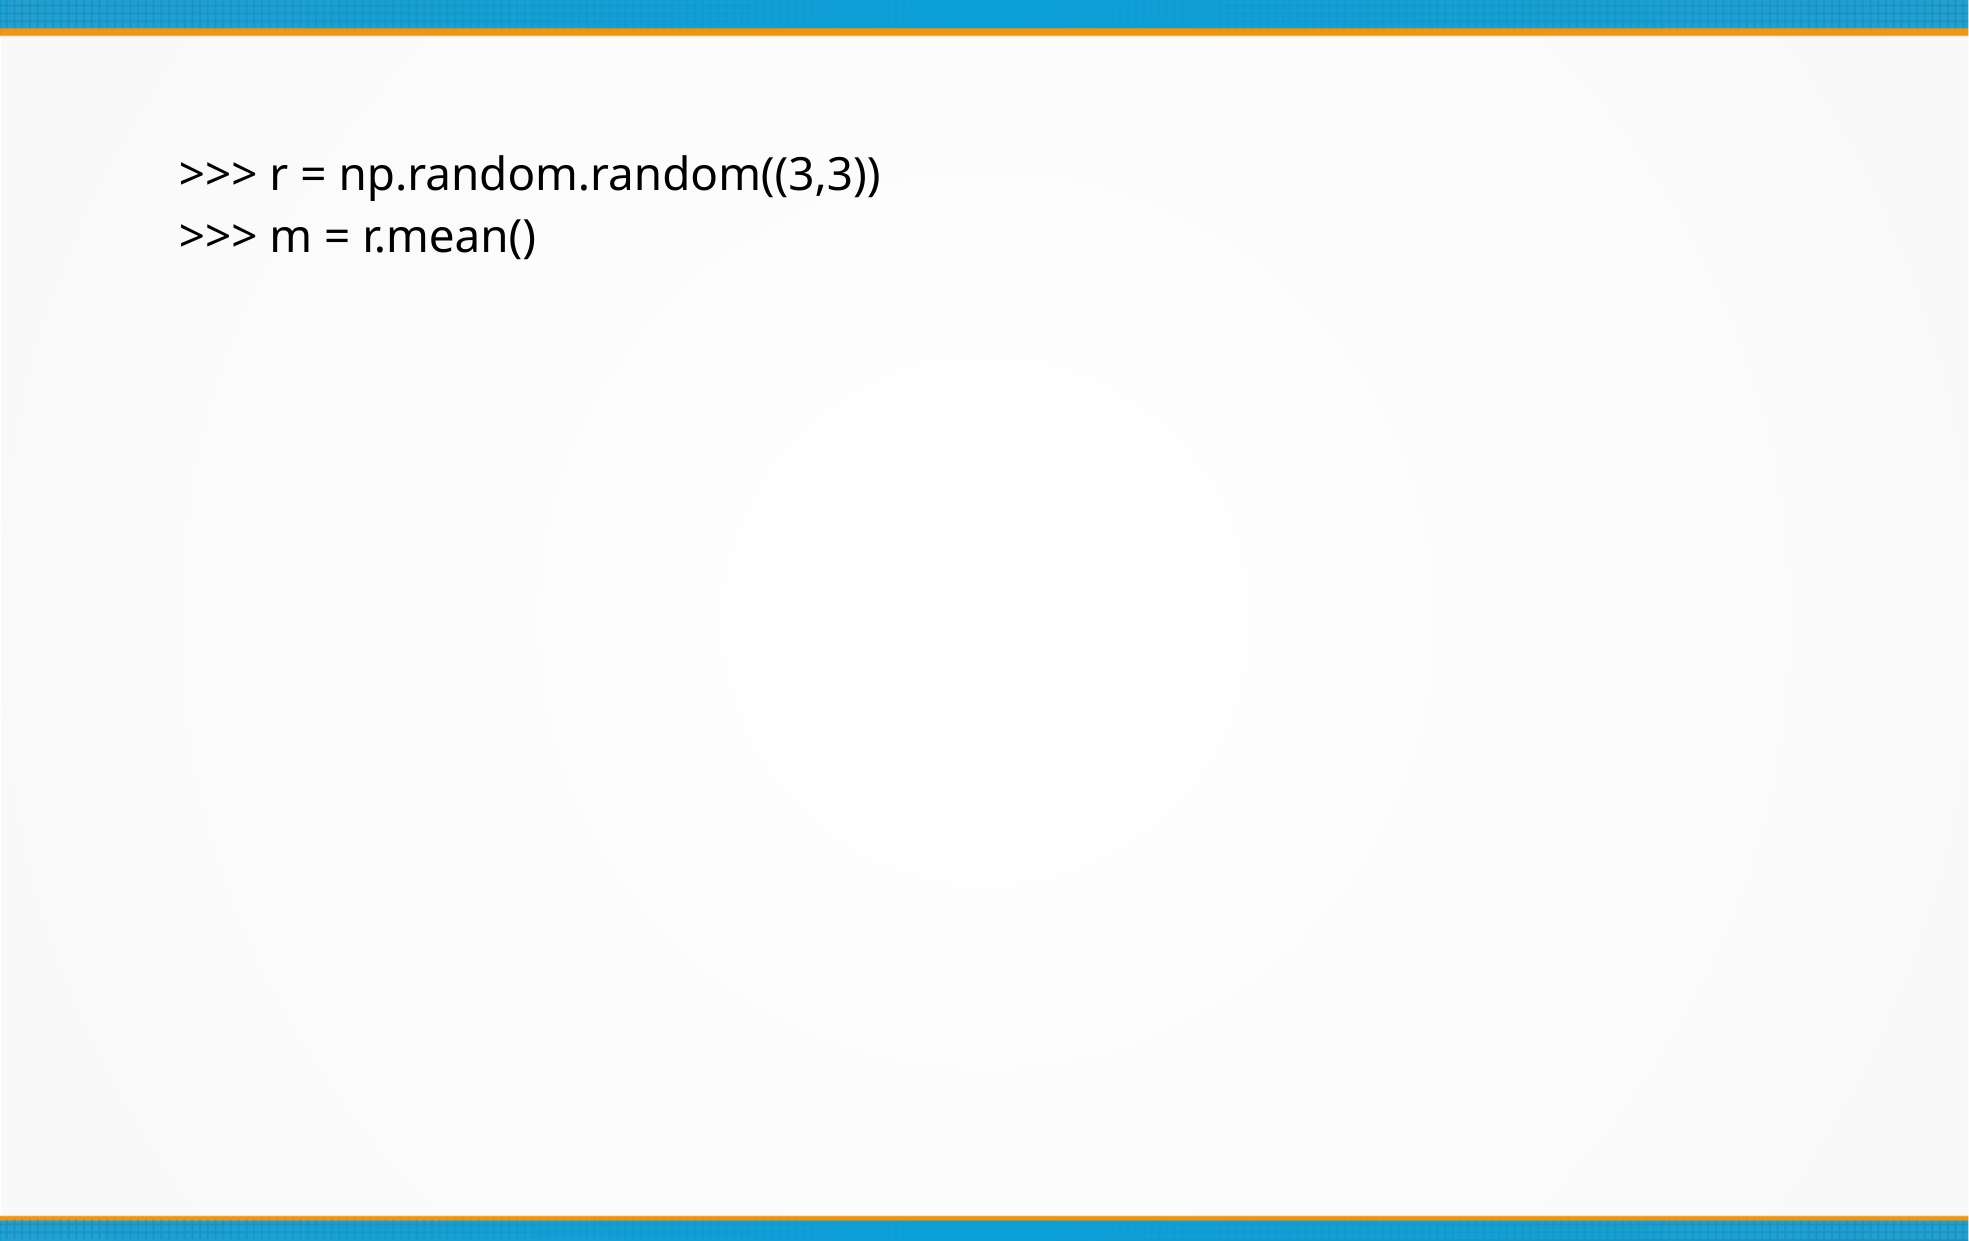

>>> r = np.random.random((3,3))
>>> m = r.mean()